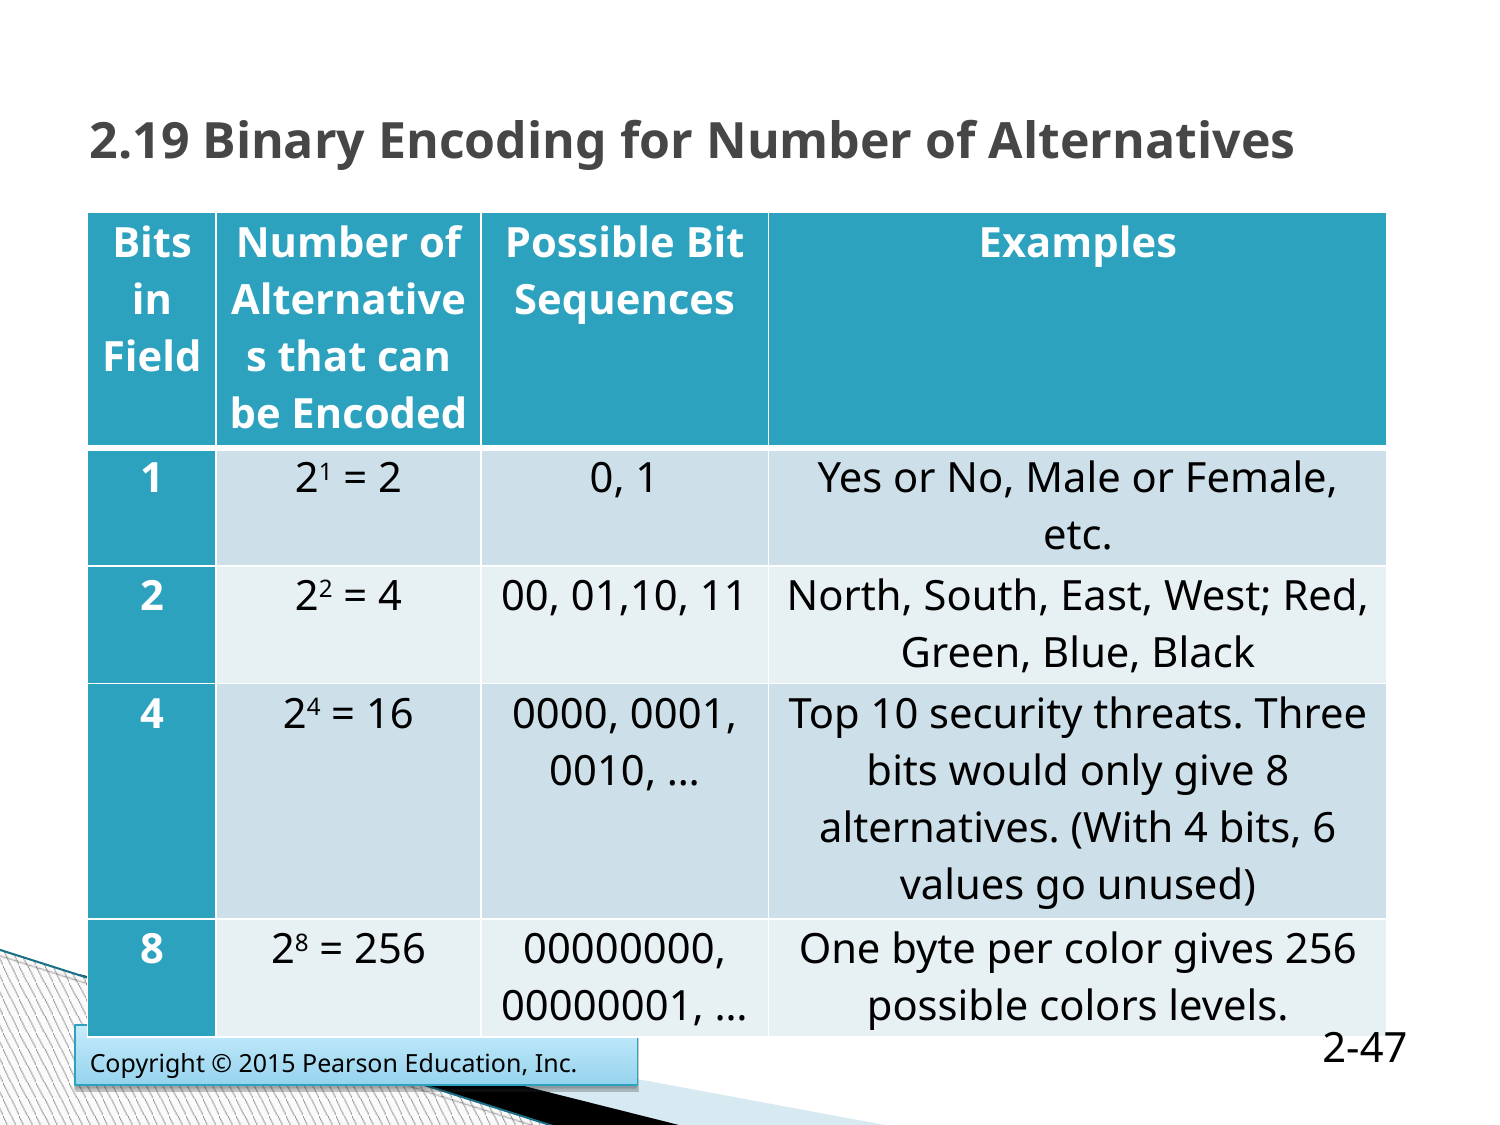

# 2.19 Binary Encoding for Number of Alternatives
| Bits in Field | Number of Alternatives that can be Encoded | Possible Bit Sequences | Examples |
| --- | --- | --- | --- |
| 1 | 21 = 2 | 0, 1 | Yes or No, Male or Female, etc. |
| 2 | 22 = 4 | 00, 01,10, 11 | North, South, East, West; Red, Green, Blue, Black |
| 4 | 24 = 16 | 0000, 0001, 0010, … | Top 10 security threats. Three bits would only give 8 alternatives. (With 4 bits, 6 values go unused) |
| 8 | 28 = 256 | 00000000, 00000001, … | One byte per color gives 256 possible colors levels. |
Copyright © 2015 Pearson Education, Inc.